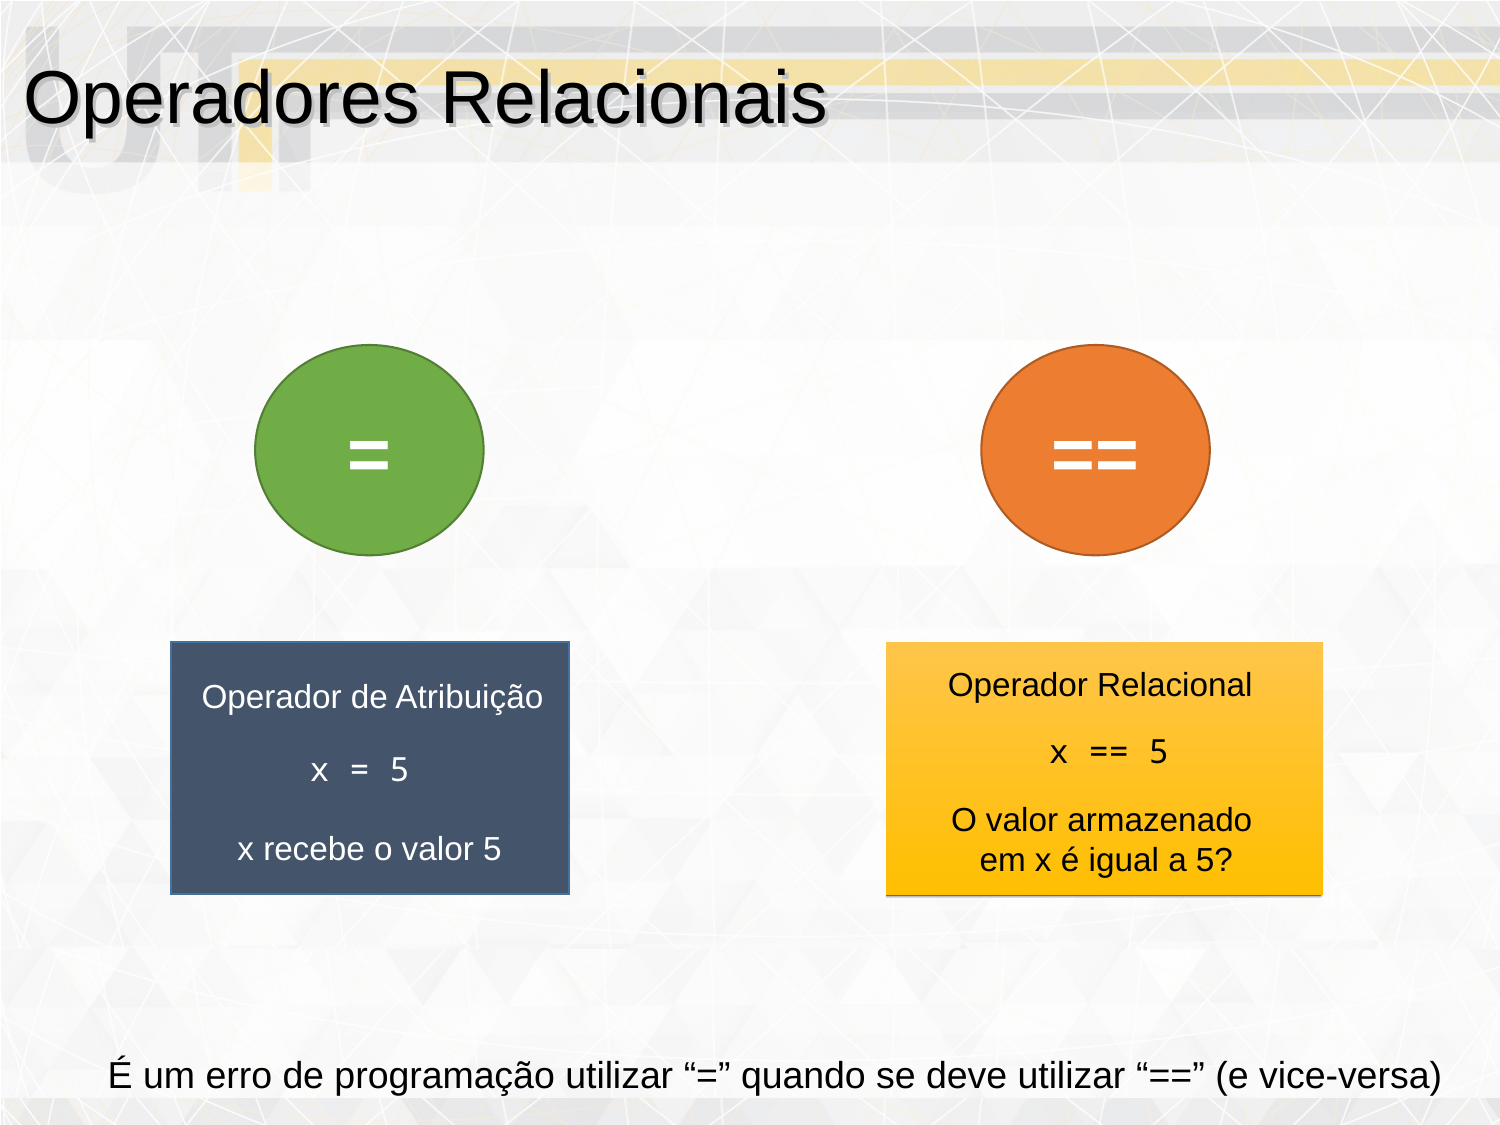

# Operadores Relacionais
=
==
Operador Relacional
Operador de Atribuição
x == 5
x = 5
O valor armazenado
em x é igual a 5?
x recebe o valor 5
É um erro de programação utilizar “=” quando se deve utilizar “==” (e vice-versa)